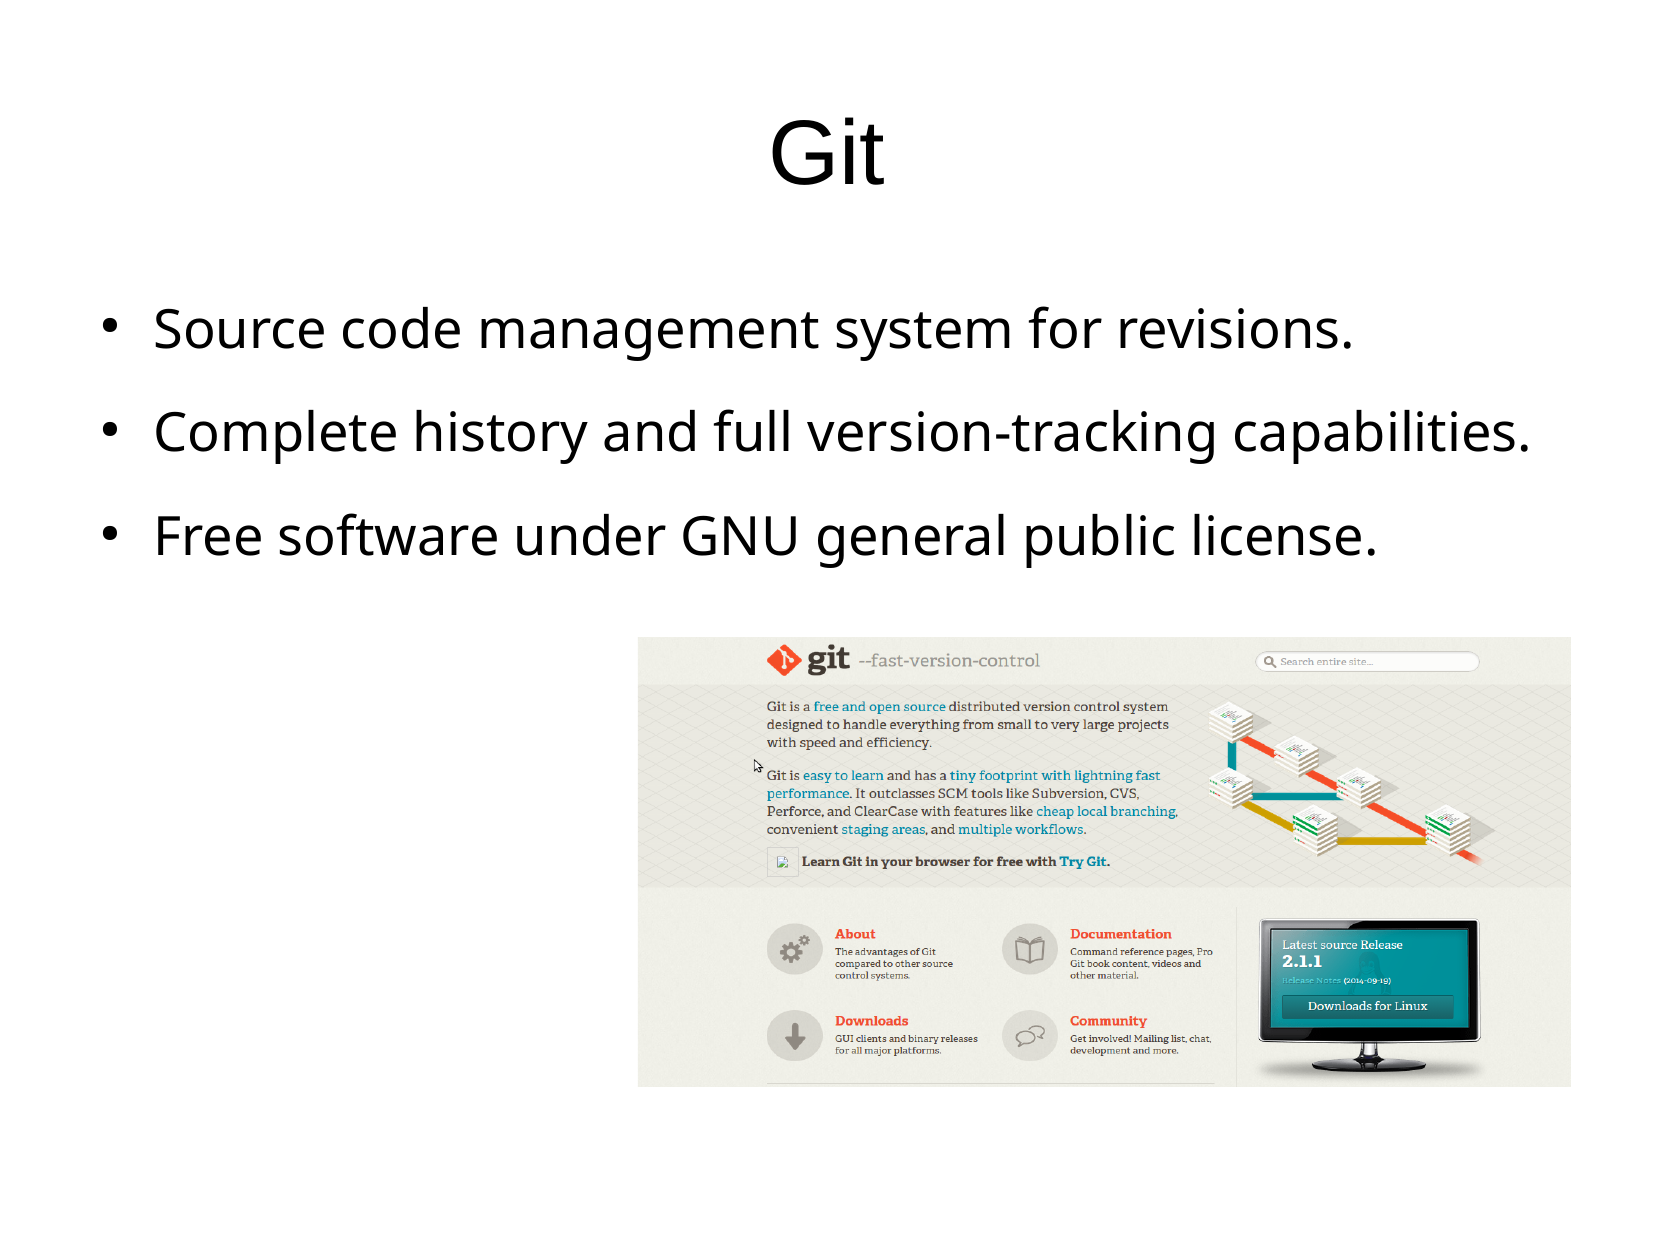

# Git
Source code management system for revisions.
Complete history and full version-tracking capabilities.
Free software under GNU general public license.